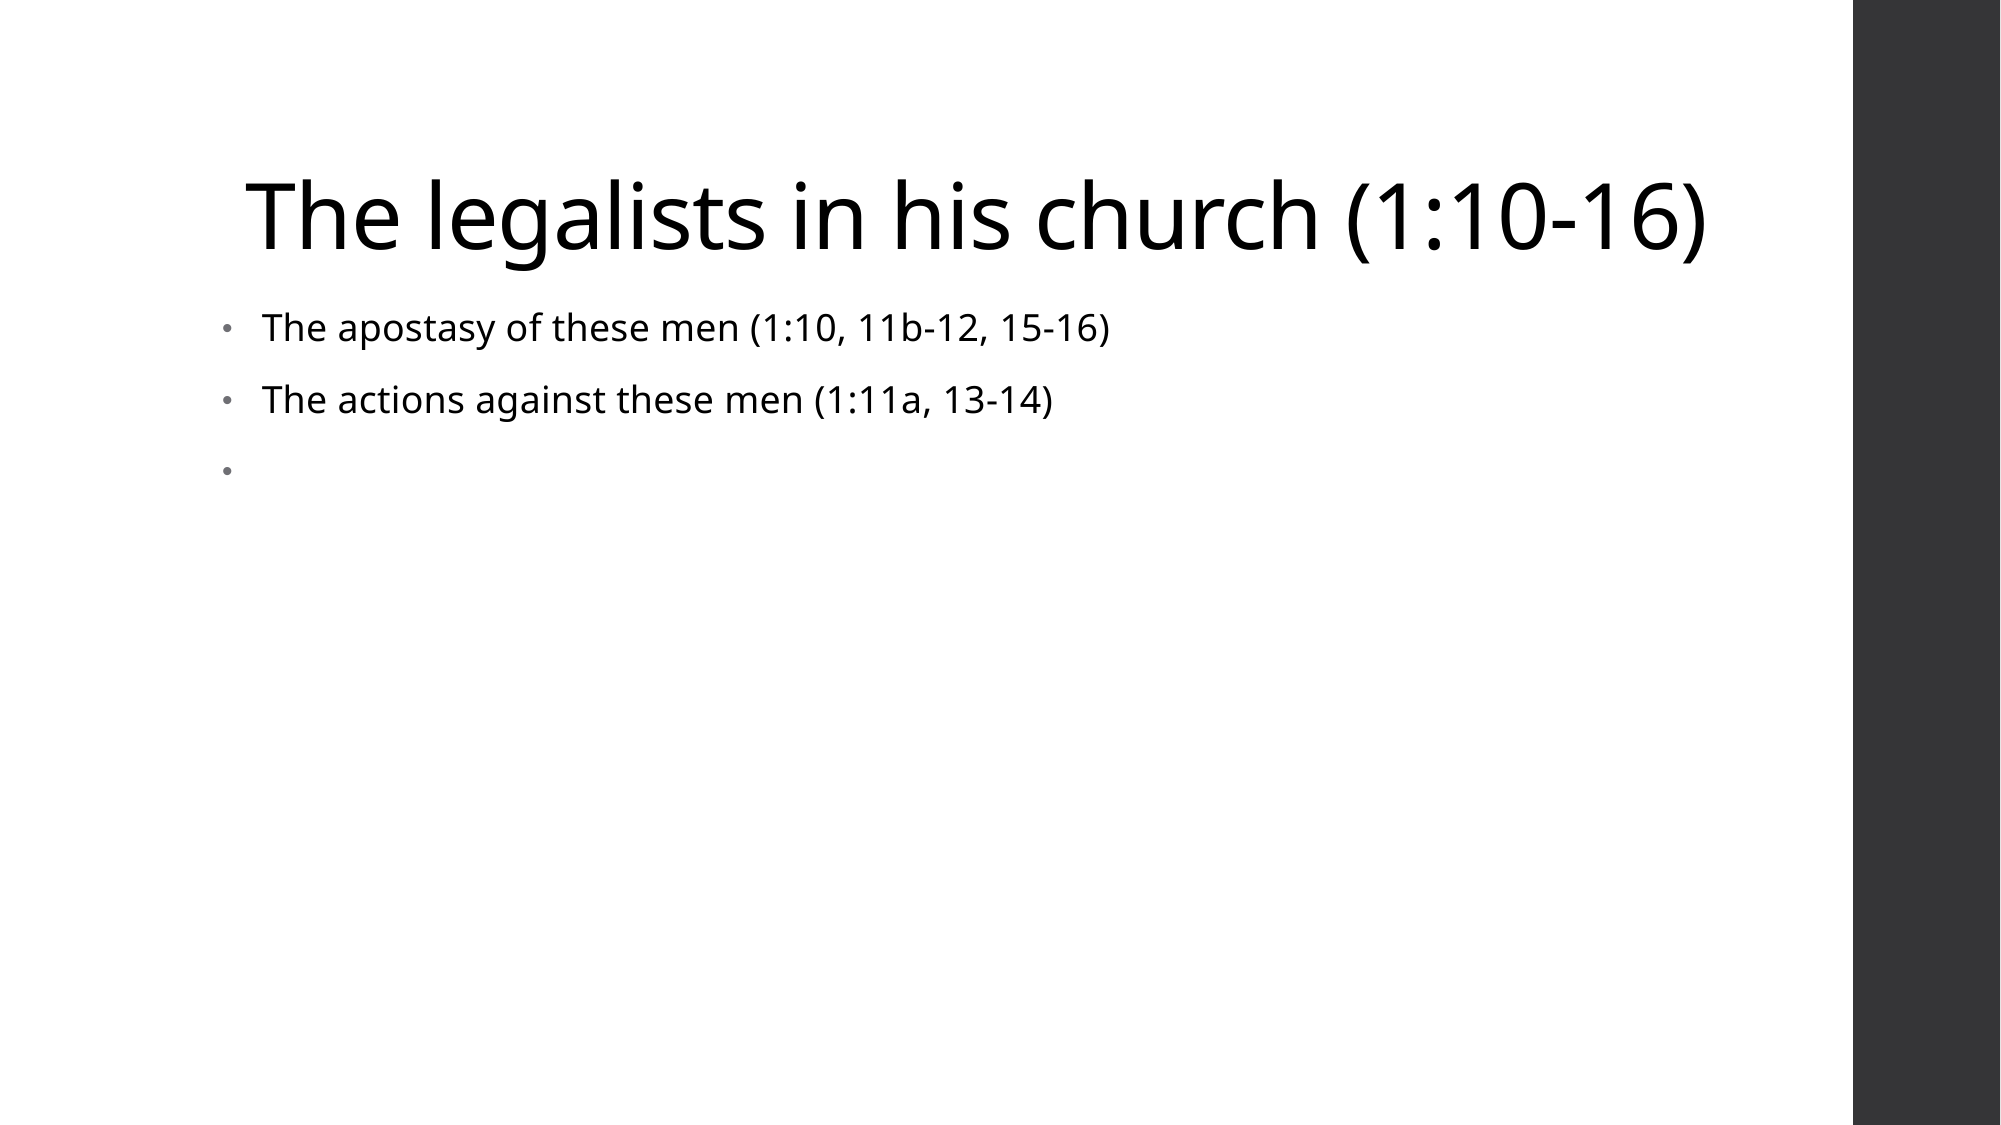

# The legalists in his church (1:10-16)
 The apostasy of these men (1:10, 11b-12, 15-16)
 The actions against these men (1:11a, 13-14)